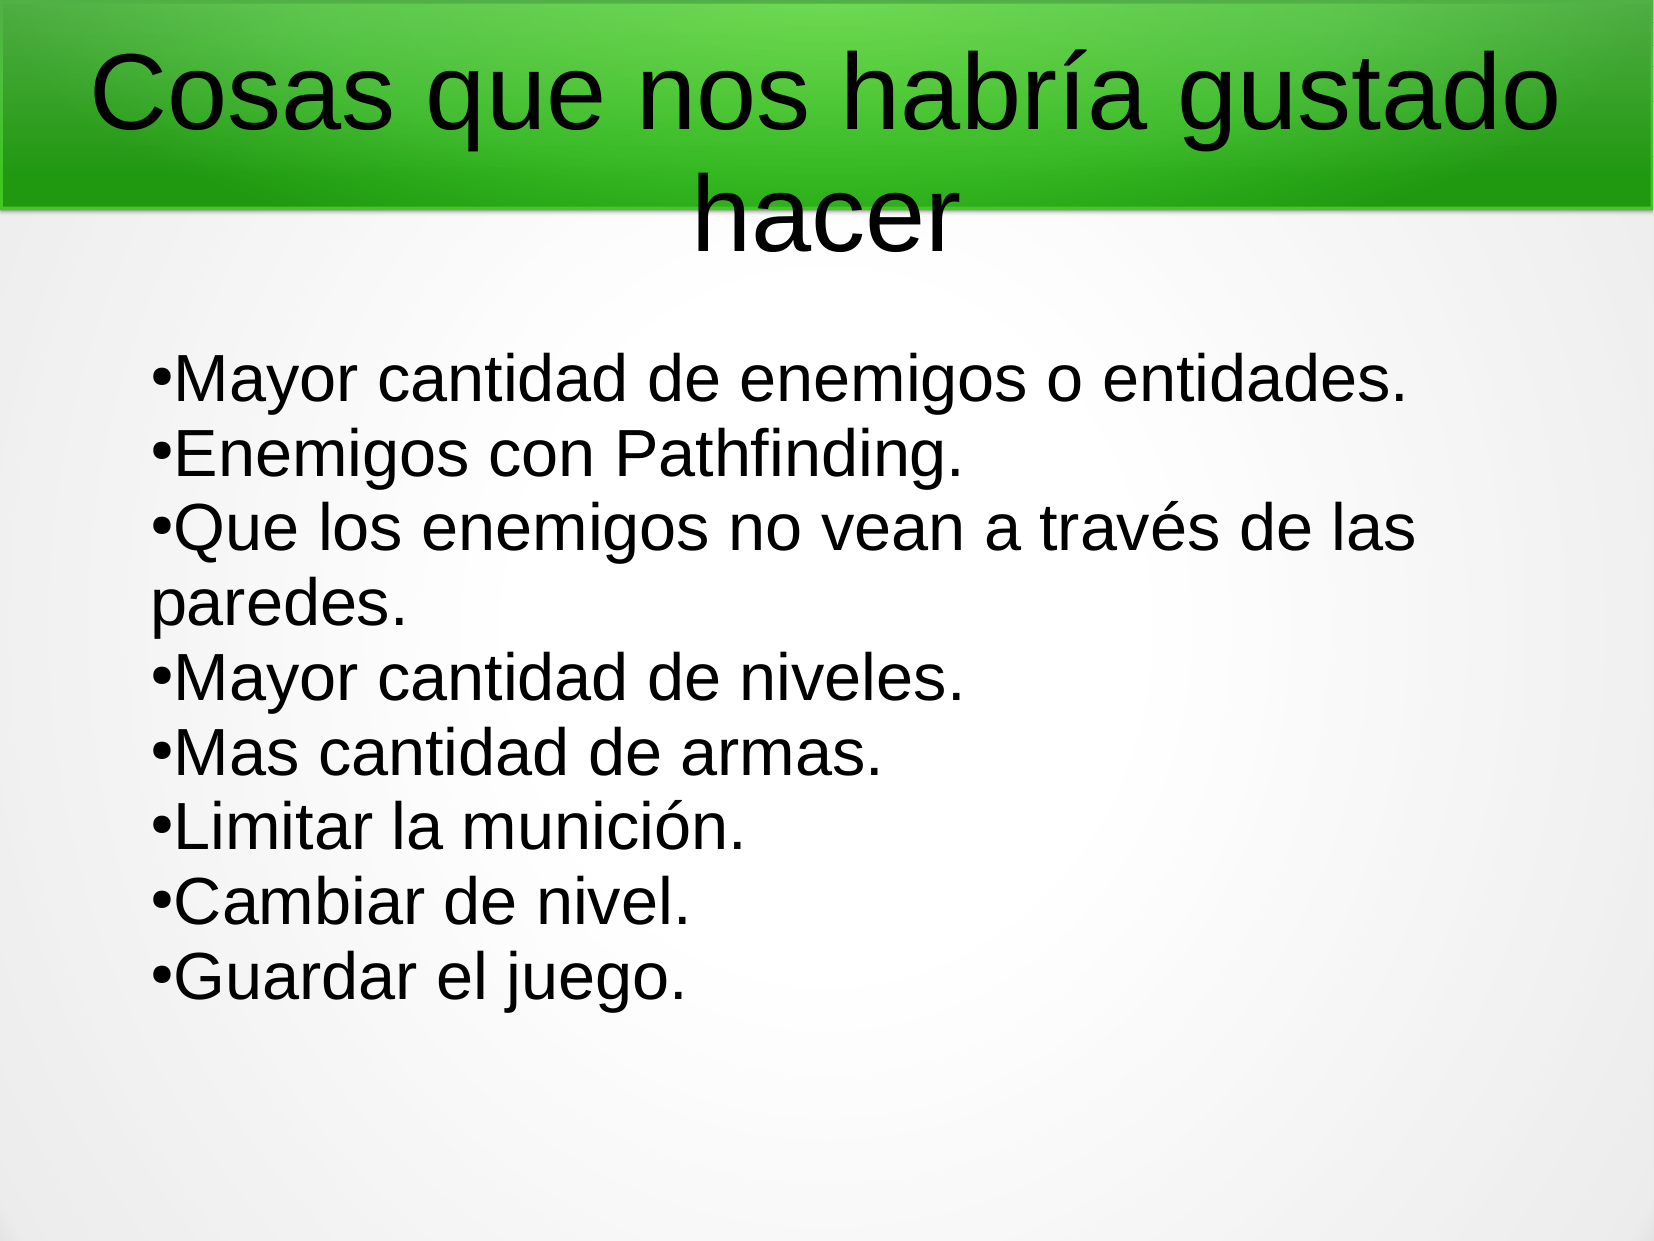

# Cosas que nos habría gustado hacer
Mayor cantidad de enemigos o entidades.
Enemigos con Pathfinding.
Que los enemigos no vean a través de las paredes.
Mayor cantidad de niveles.
Mas cantidad de armas.
Limitar la munición.
Cambiar de nivel.
Guardar el juego.